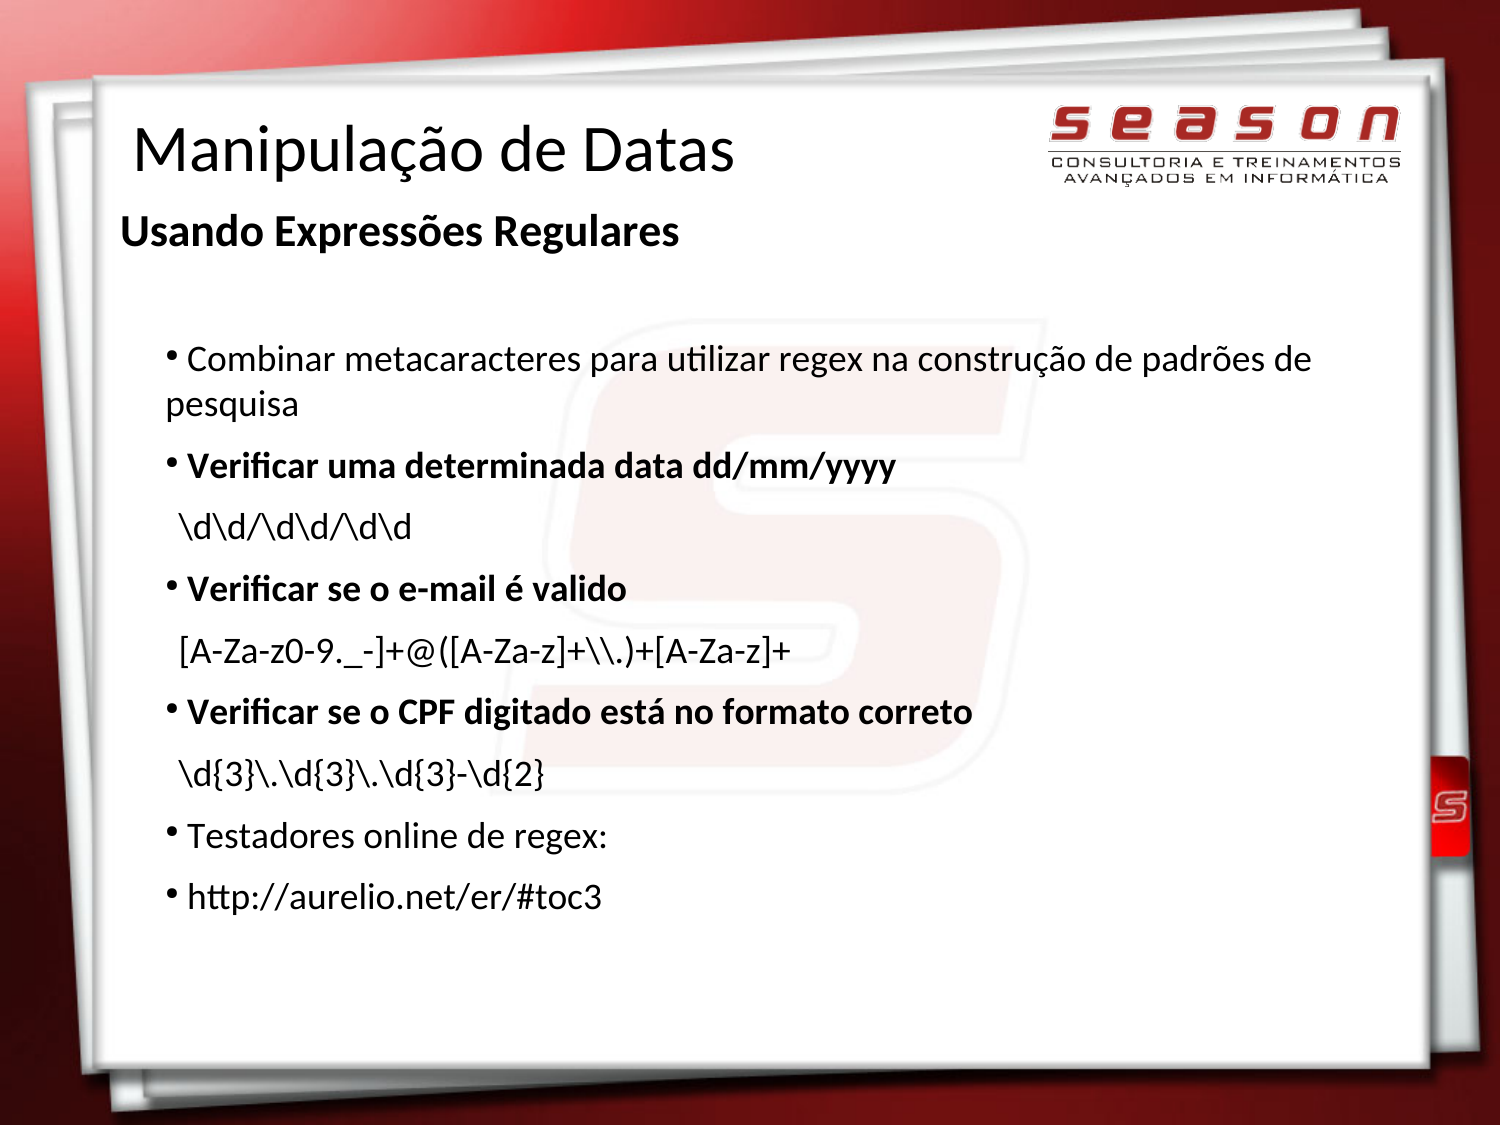

# Manipulação de Datas
Usando Expressões Regulares
 Combinar metacaracteres para utilizar regex na construção de padrões de pesquisa
 Verificar uma determinada data dd/mm/yyyy
\d\d/\d\d/\d\d
 Verificar se o e-mail é valido
[A-Za-z0-9._-]+@([A-Za-z]+\\.)+[A-Za-z]+
 Verificar se o CPF digitado está no formato correto
\d{3}\.\d{3}\.\d{3}-\d{2}
 Testadores online de regex:
 http://aurelio.net/er/#toc3